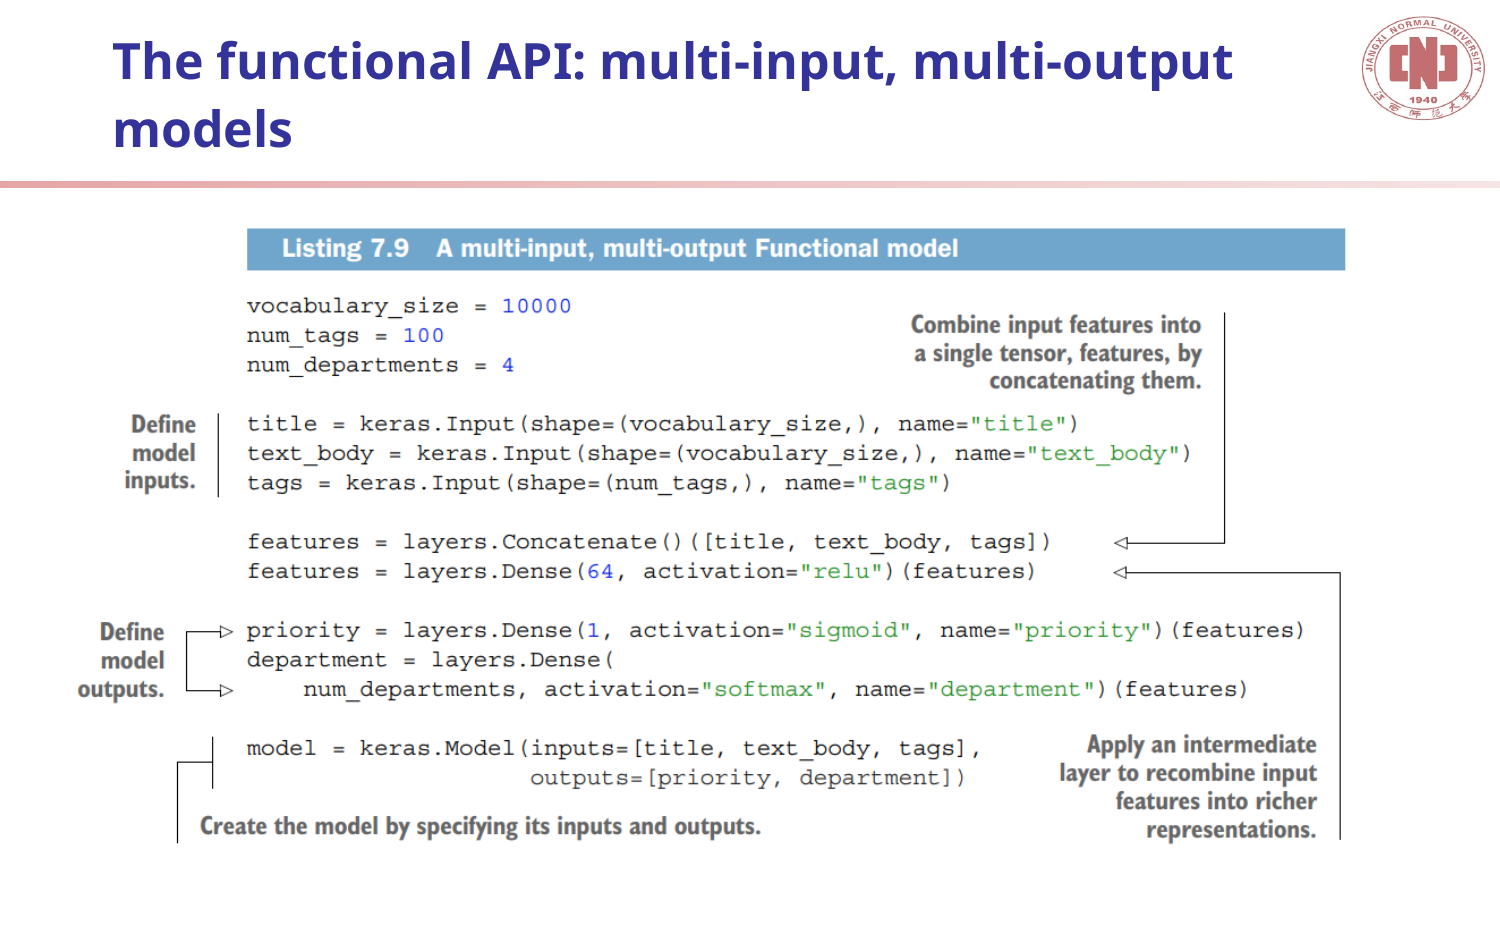

The functional API: multi-input, multi-output models
#